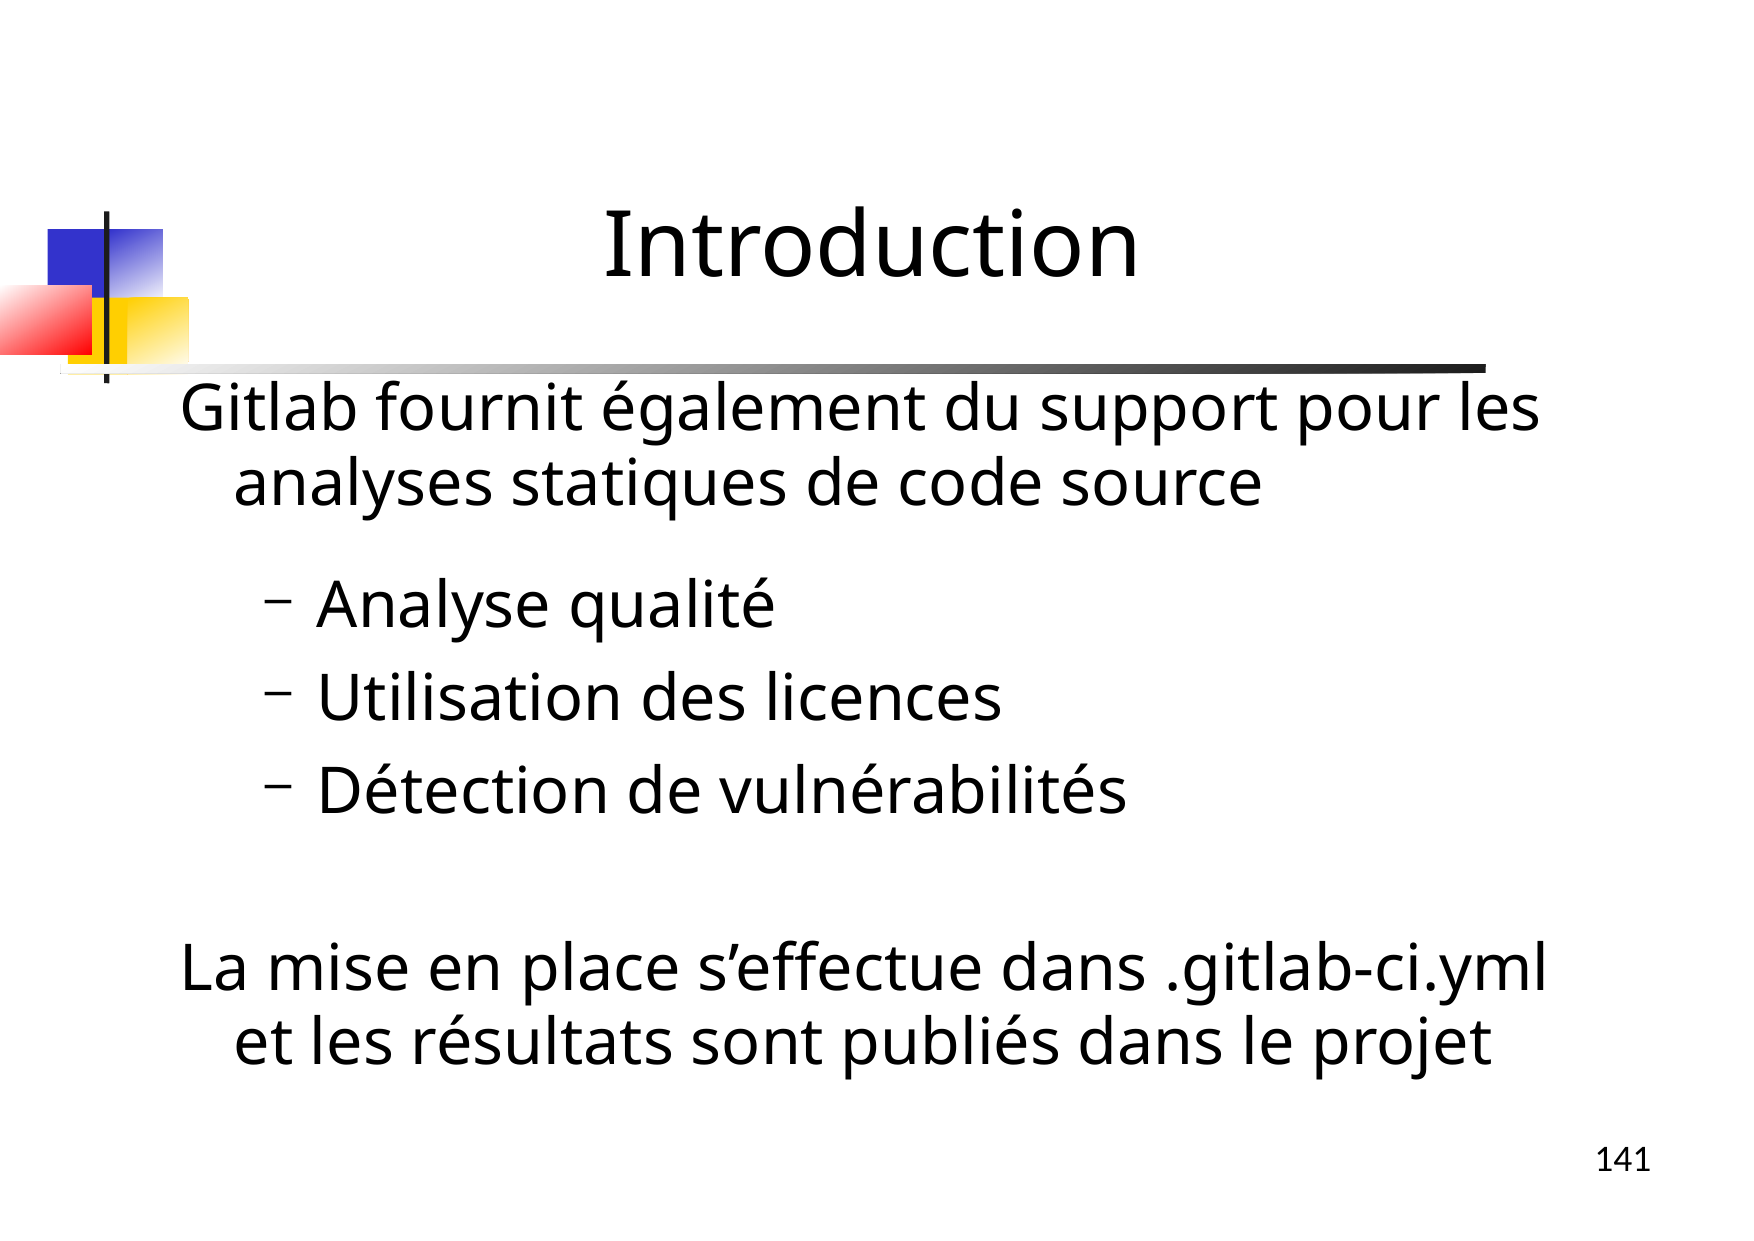

# Introduction
Gitlab fournit également du support pour les analyses statiques de code source
Analyse qualité
Utilisation des licences
Détection de vulnérabilités
La mise en place s’effectue dans .gitlab-ci.yml et les résultats sont publiés dans le projet